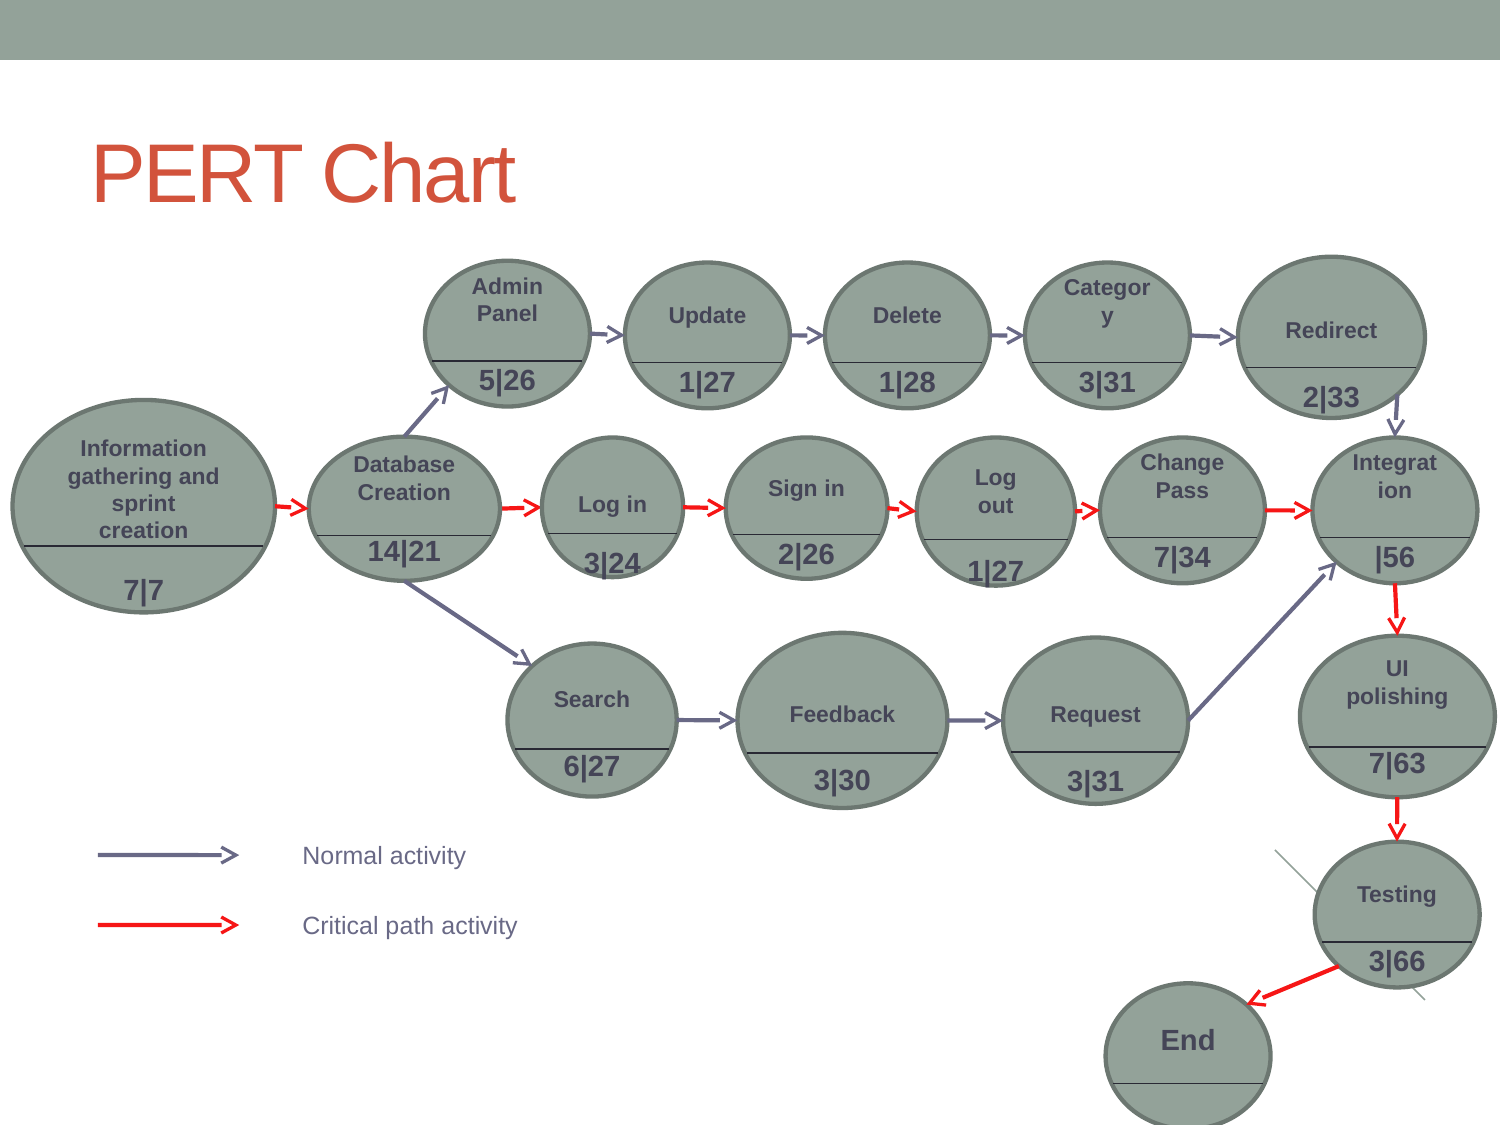

# PERT Chart
Redirect
2|33
Admin Panel
5|26
Update
1|27
Delete
1|28
Category
3|31
Information gathering and sprint creation
7|7
Database Creation
14|21
Log in
3|24
Sign in
2|26
Log out
1|27
Change Pass
7|34
Integration
|56
Feedback
3|30
UI polishing
7|63
Request
3|31
Search
6|27
Normal activity
Testing
3|66
Critical path activity
End